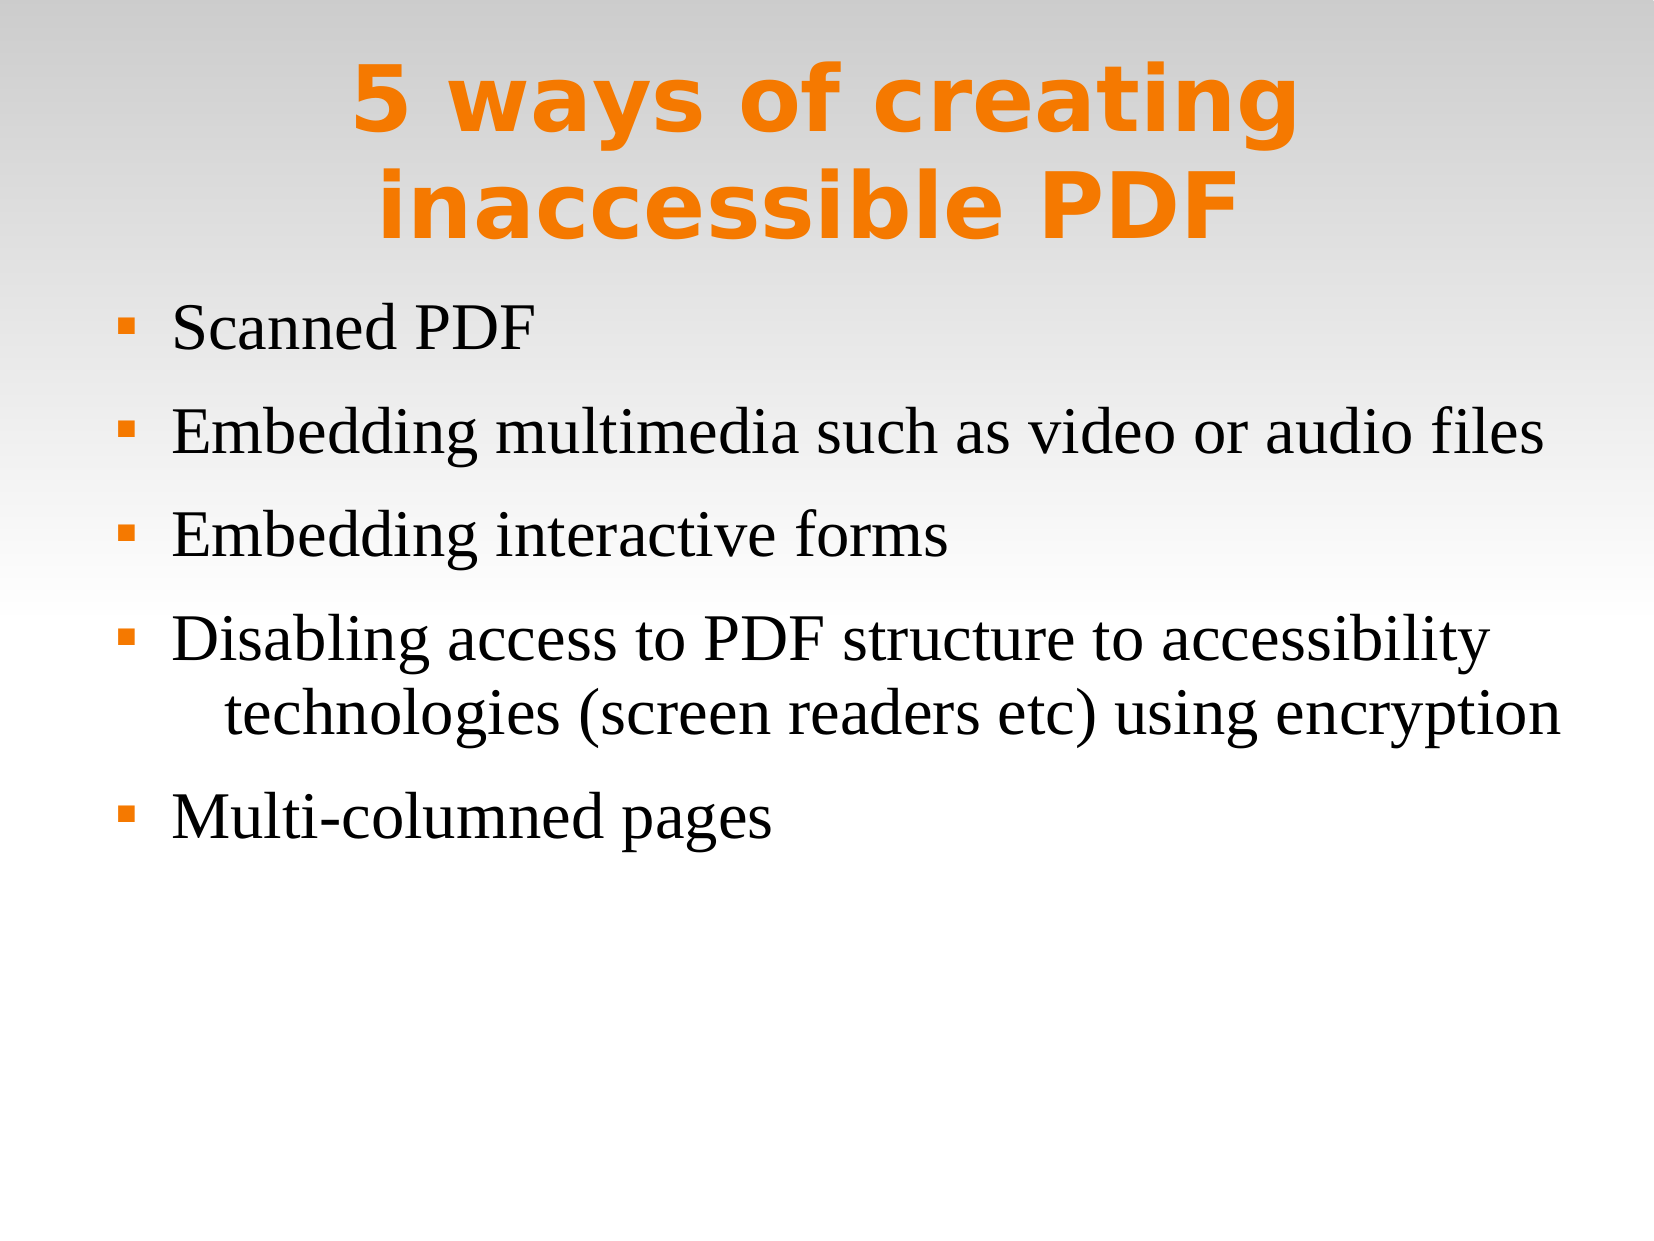

# 5 ways of creating inaccessible PDF
Scanned PDF
Embedding multimedia such as video or audio files
Embedding interactive forms
Disabling access to PDF structure to accessibility technologies (screen readers etc) using encryption
Multi-columned pages